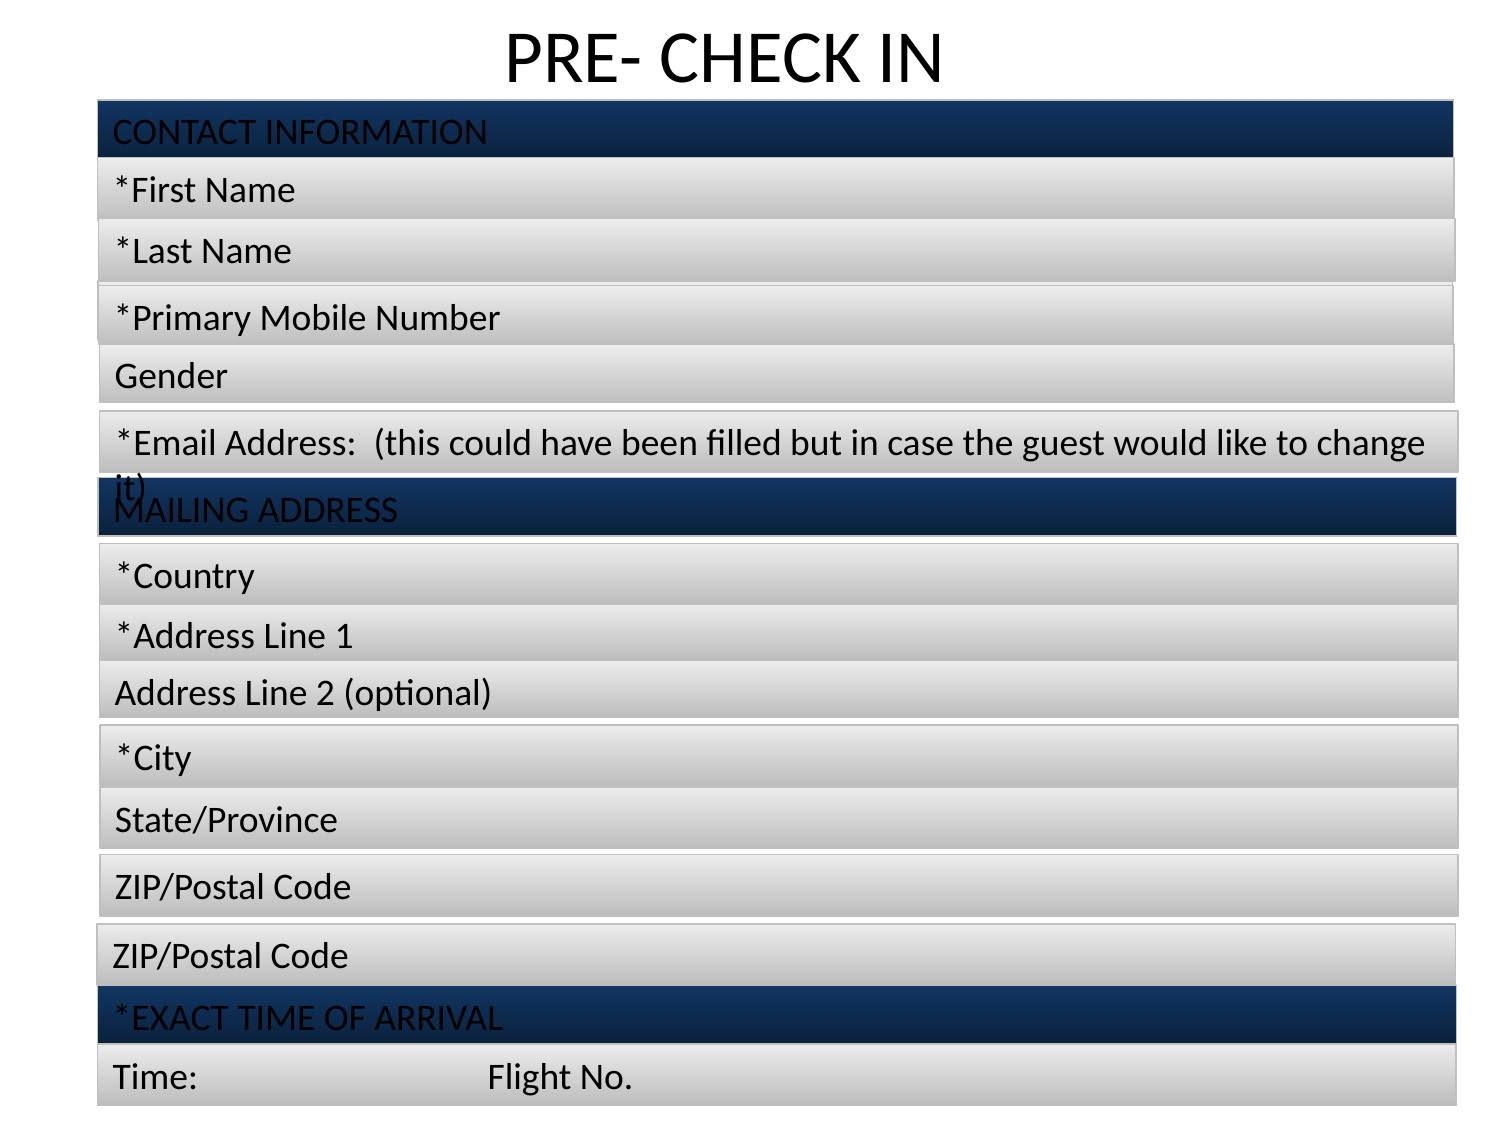

# PRE- CHECK IN
CONTACT INFORMATION
*First Name
*Last Name
*Mobile Number
*Primary Mobile Number
Gender
*Email Address: (this could have been filled but in case the guest would like to change it)
MAILING ADDRESS
*Country
*Address Line 1
Address Line 2 (optional)
*City
State/Province
ZIP/Postal Code
ZIP/Postal Code
*EXACT TIME OF ARRIVAL
Time:				Flight No.